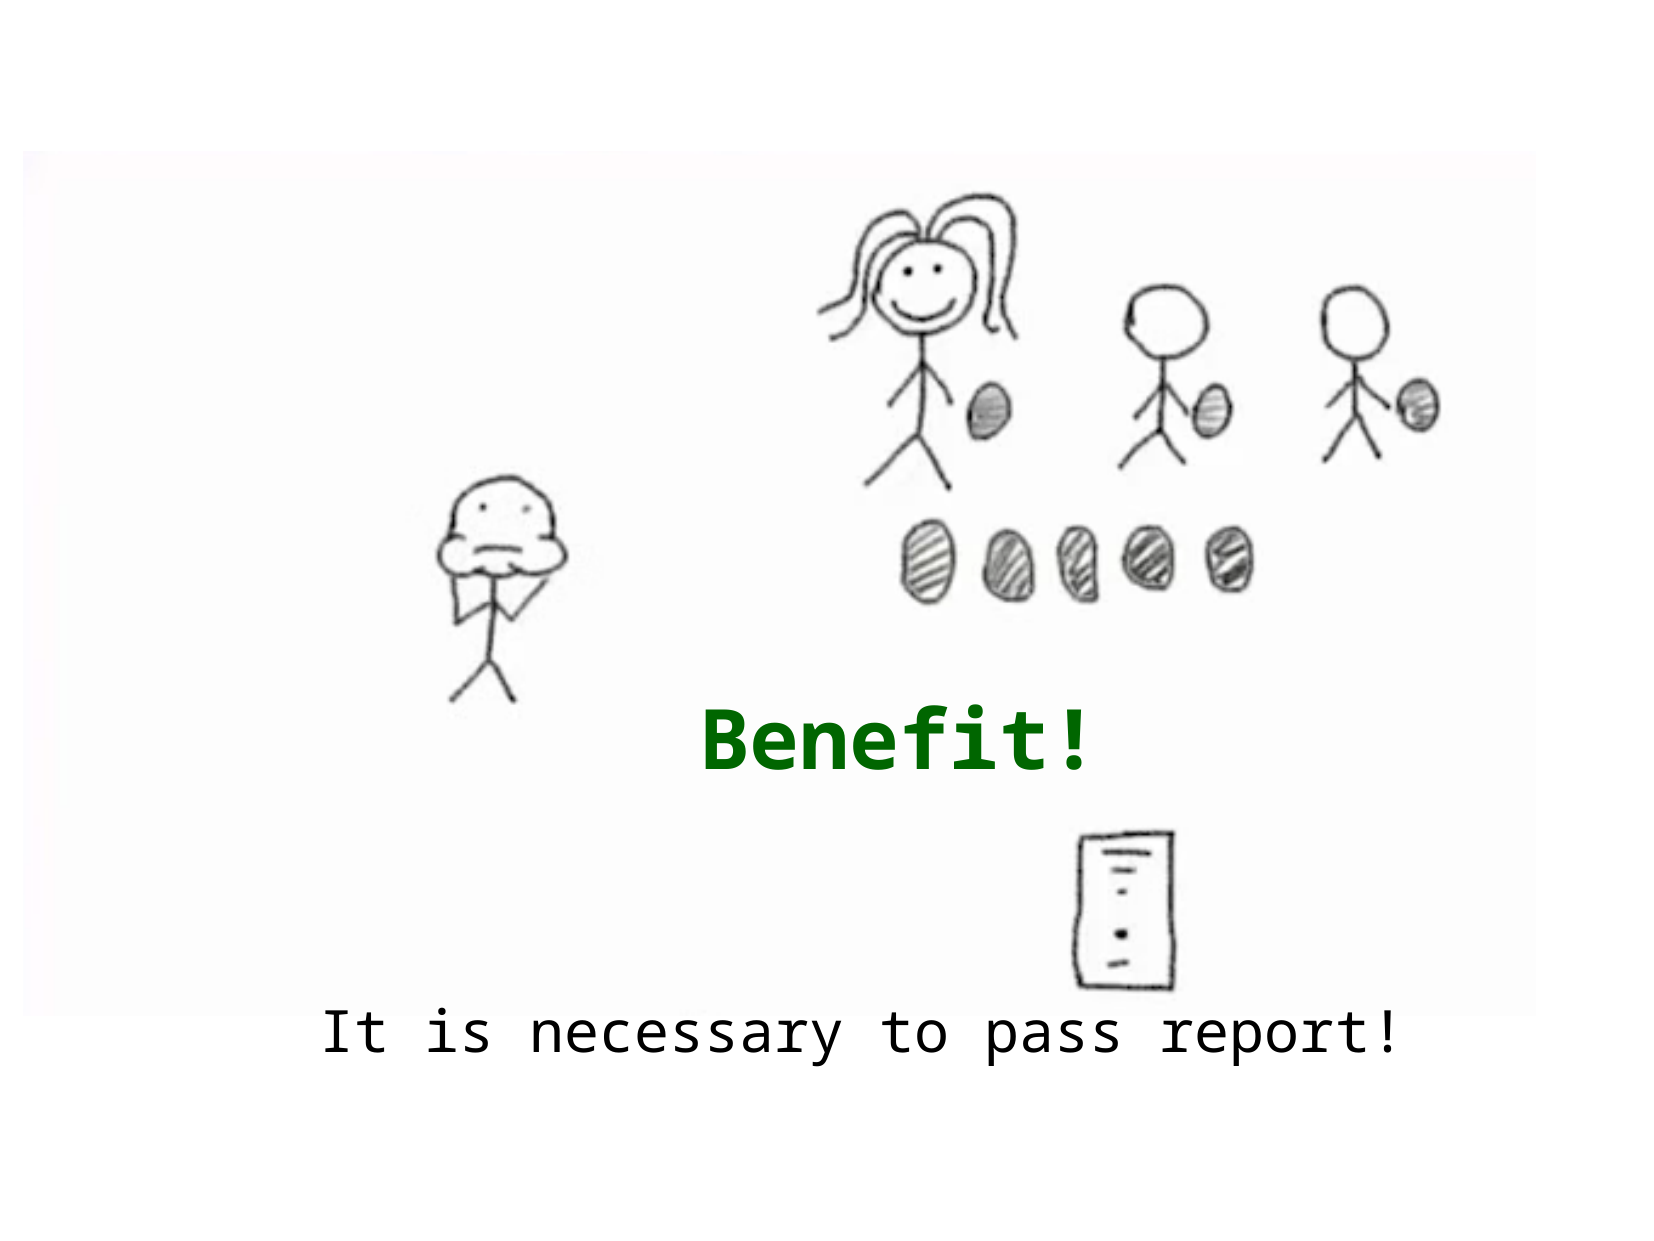

Benefit!
# It is necessary to pass report!